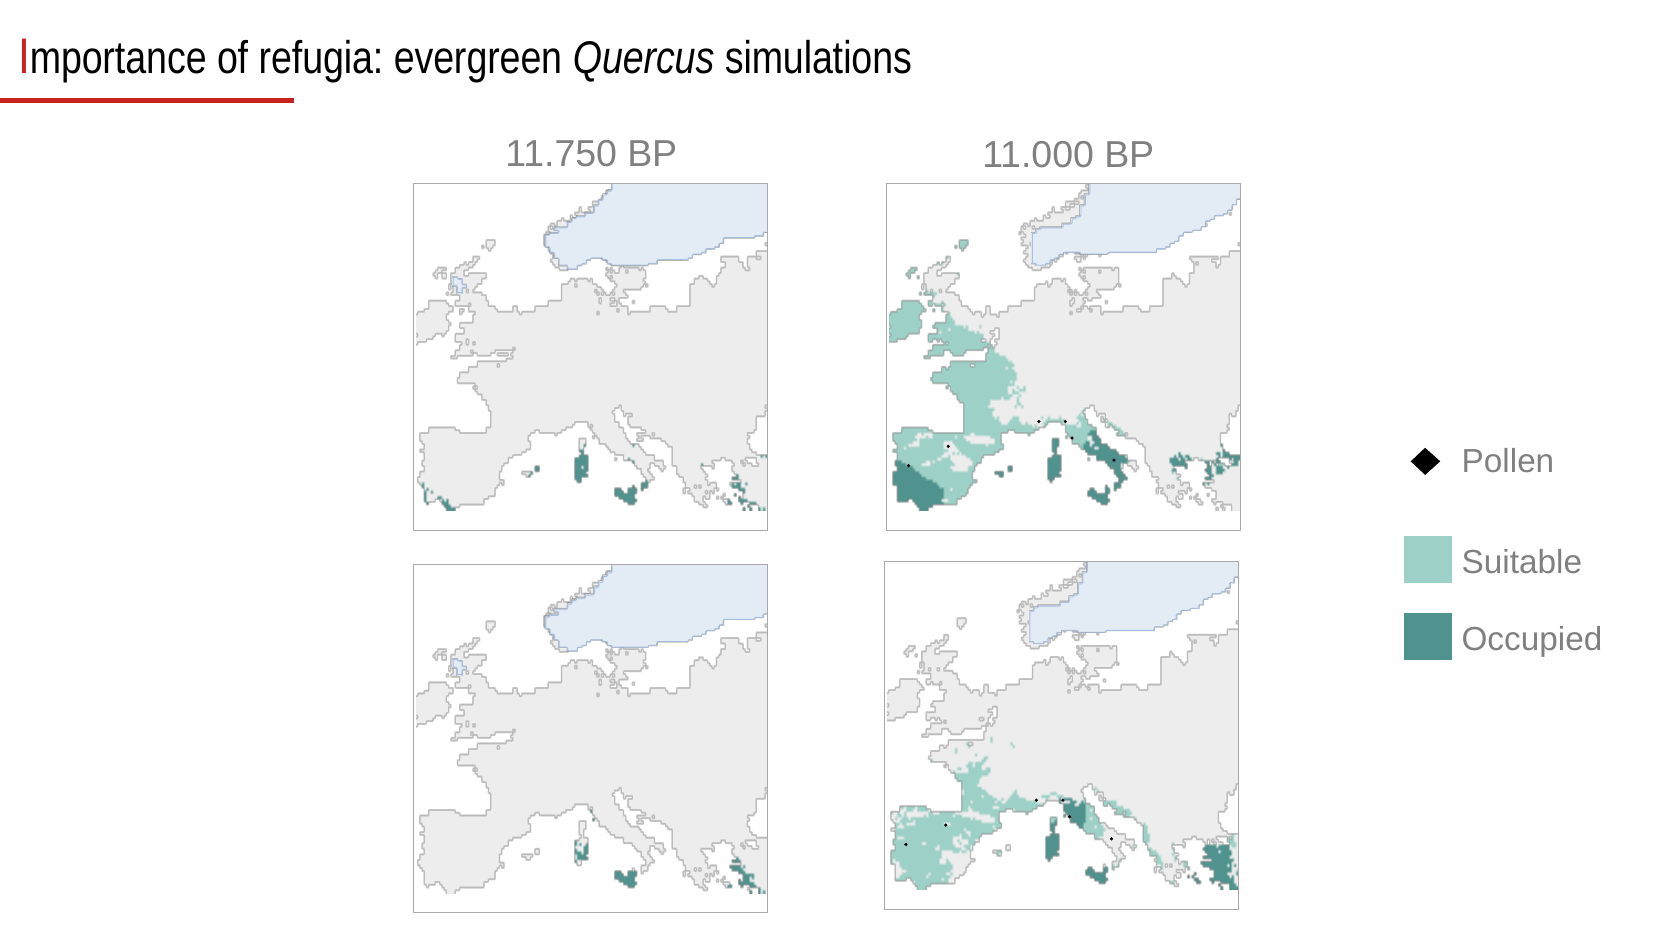

Importance of refugia: evergreen Quercus simulations
11.750 BP
11.000 BP
Pollen
Suitable
Occupied